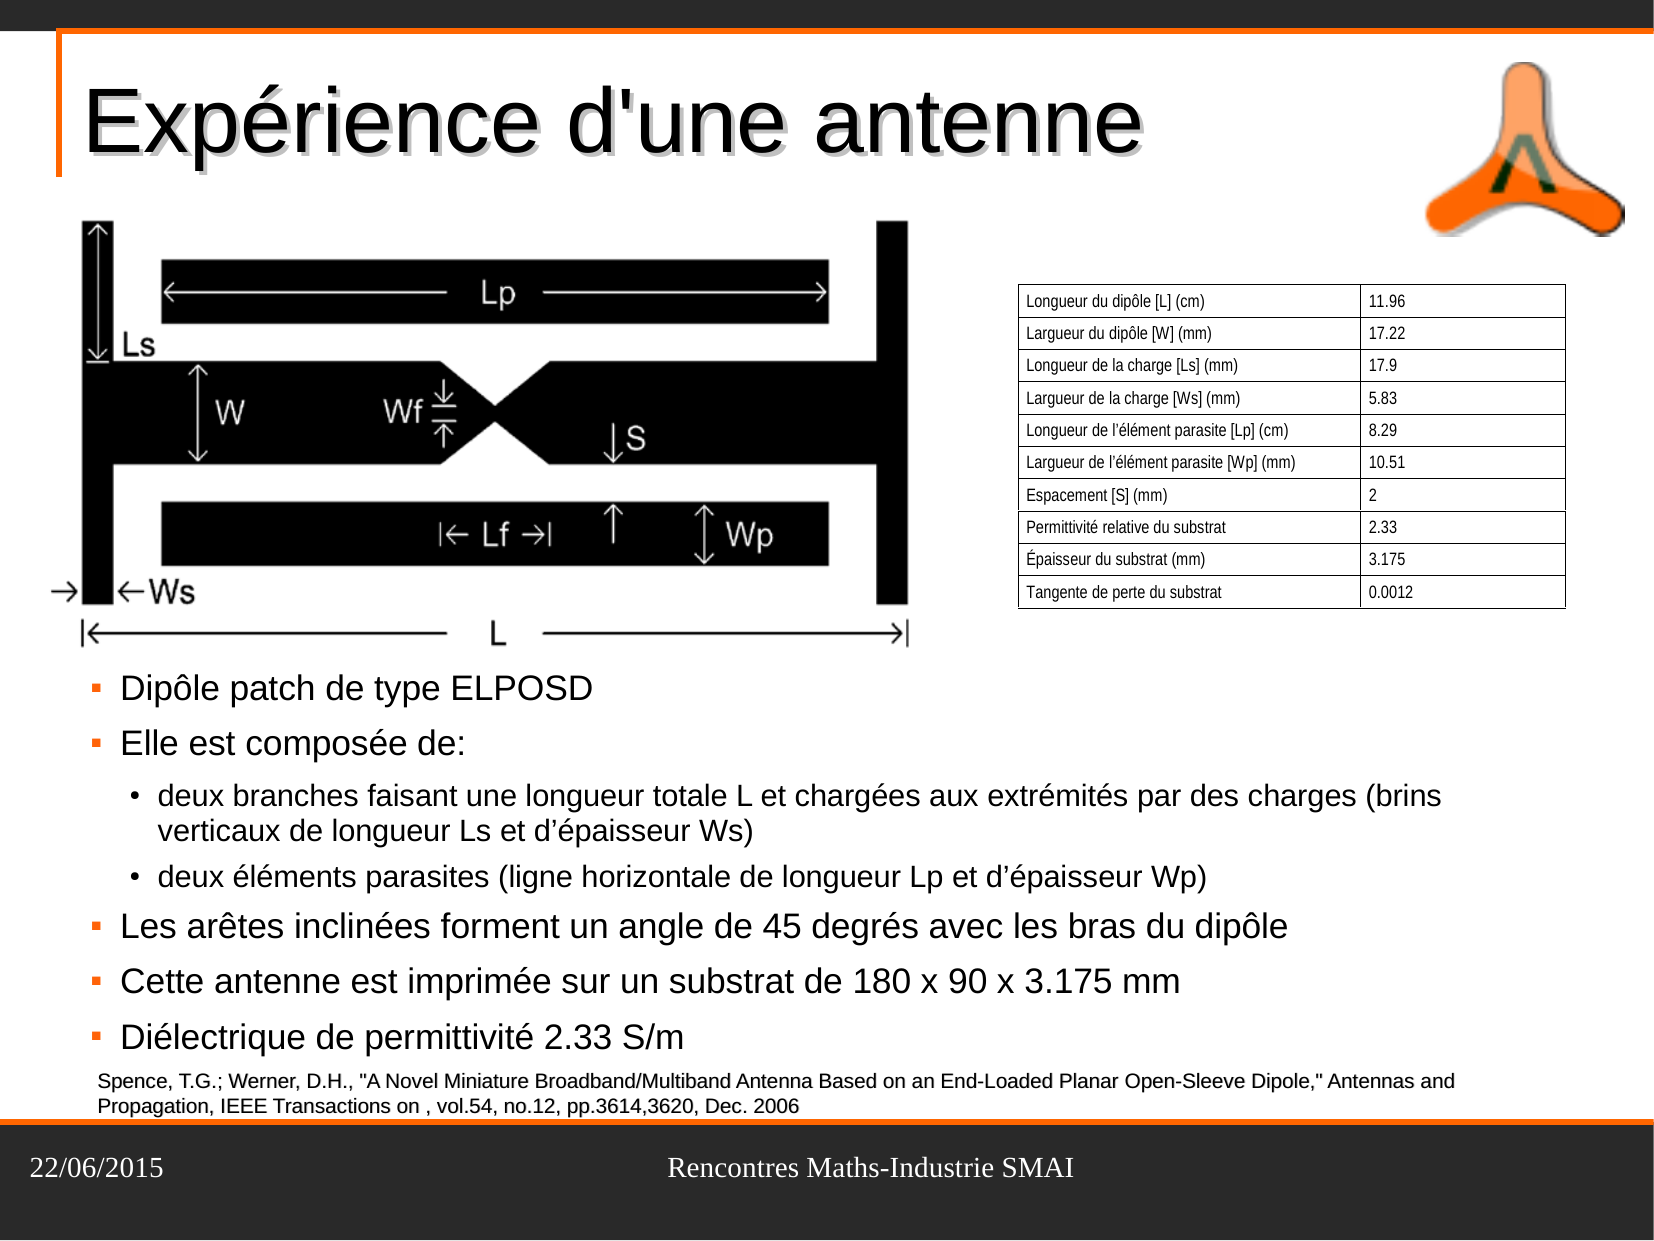

# Expérience d'une antenne
Dipôle patch de type ELPOSD
Elle est composée de:
deux branches faisant une longueur totale L et chargées aux extrémités par des charges (brins verticaux de longueur Ls et d’épaisseur Ws)
deux éléments parasites (ligne horizontale de longueur Lp et d’épaisseur Wp)
Les arêtes inclinées forment un angle de 45 degrés avec les bras du dipôle
Cette antenne est imprimée sur un substrat de 180 x 90 x 3.175 mm
Diélectrique de permittivité 2.33 S/m
Spence, T.G.; Werner, D.H., "A Novel Miniature Broadband/Multiband Antenna Based on an End-Loaded Planar Open-Sleeve Dipole," Antennas and Propagation, IEEE Transactions on , vol.54, no.12, pp.3614,3620, Dec. 2006
22/06/2015
Rencontres Maths-Industrie SMAI